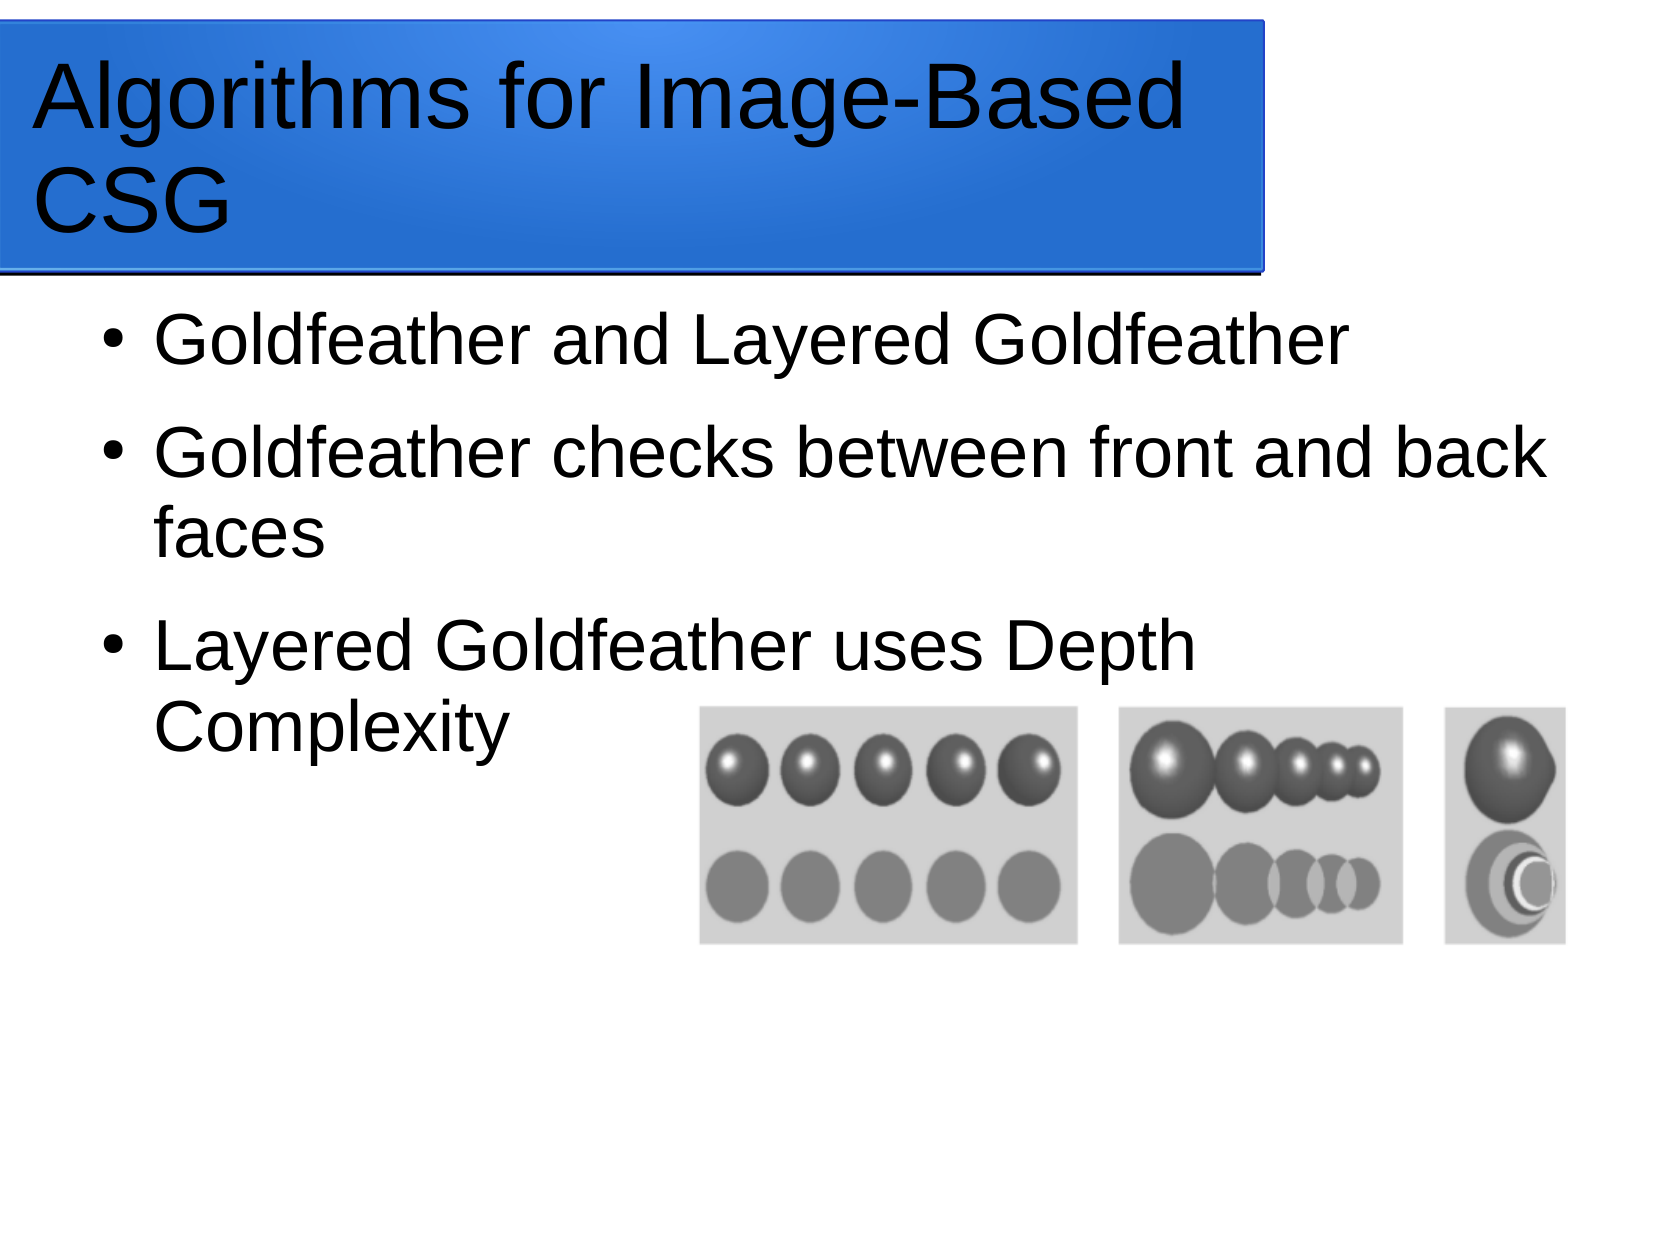

# Algorithms for Image-Based CSG
Goldfeather and Layered Goldfeather
Goldfeather checks between front and back faces
Layered Goldfeather uses Depth Complexity